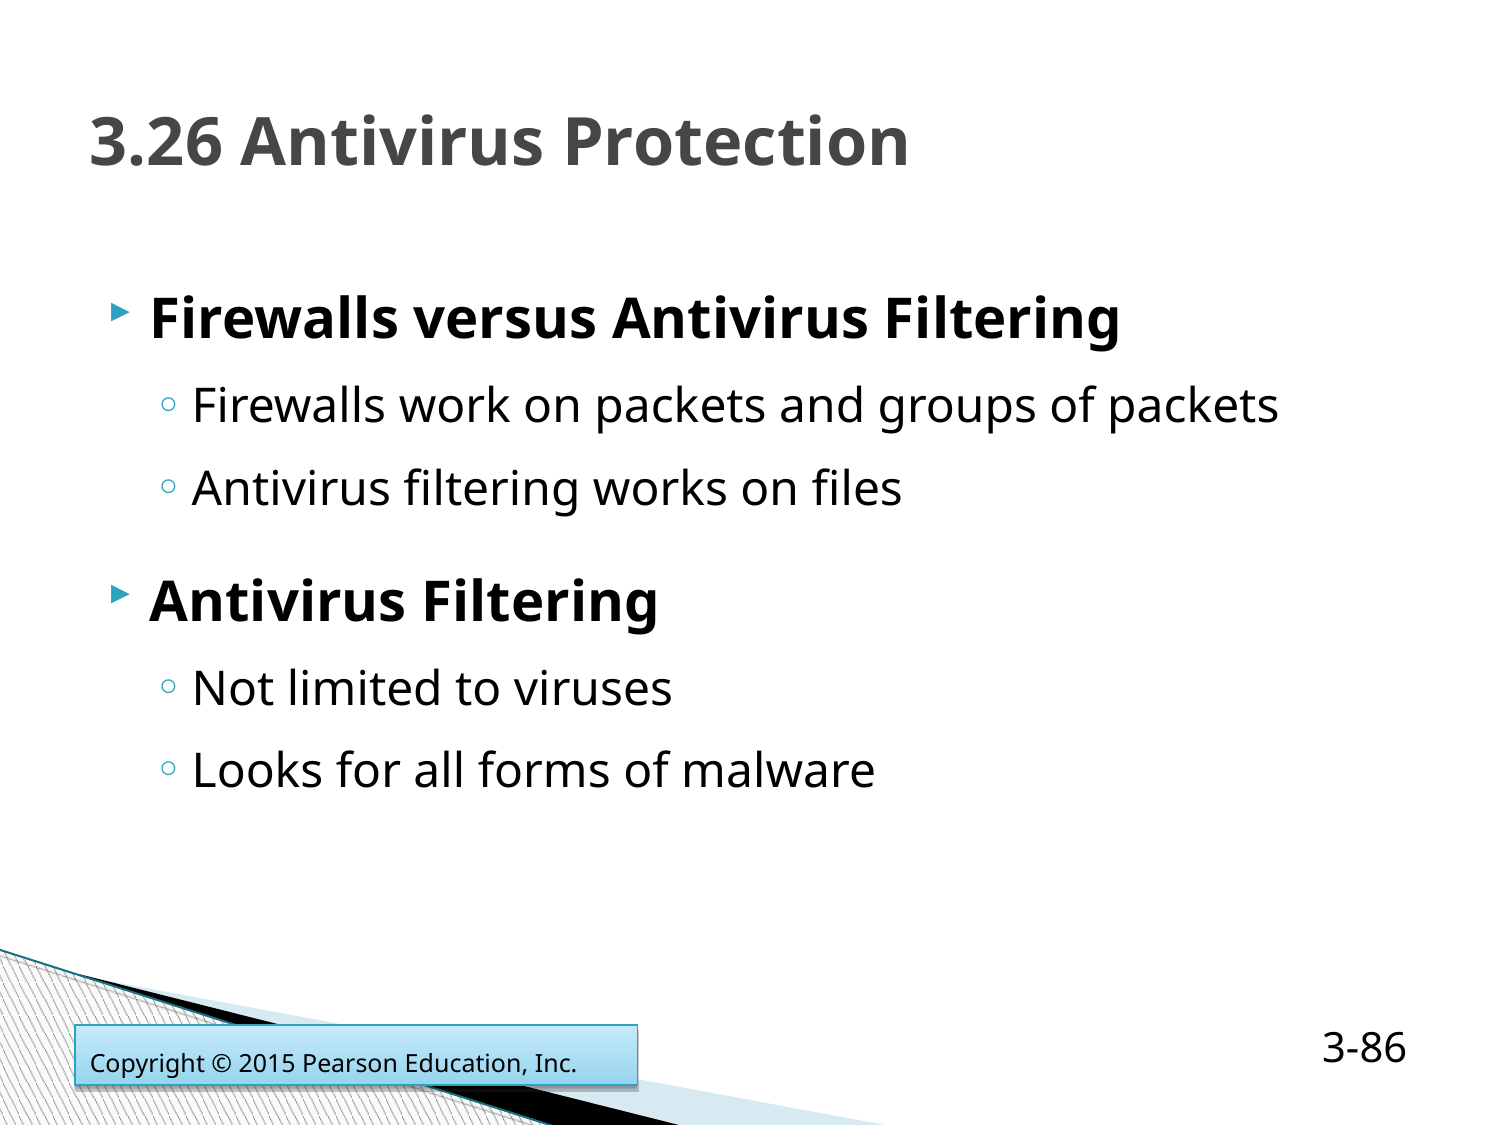

3.26 Antivirus Protection
# Firewalls versus Antivirus Filtering
Firewalls work on packets and groups of packets
Antivirus filtering works on files
Antivirus Filtering
Not limited to viruses
Looks for all forms of malware
Copyright © 2015 Pearson Education, Inc.